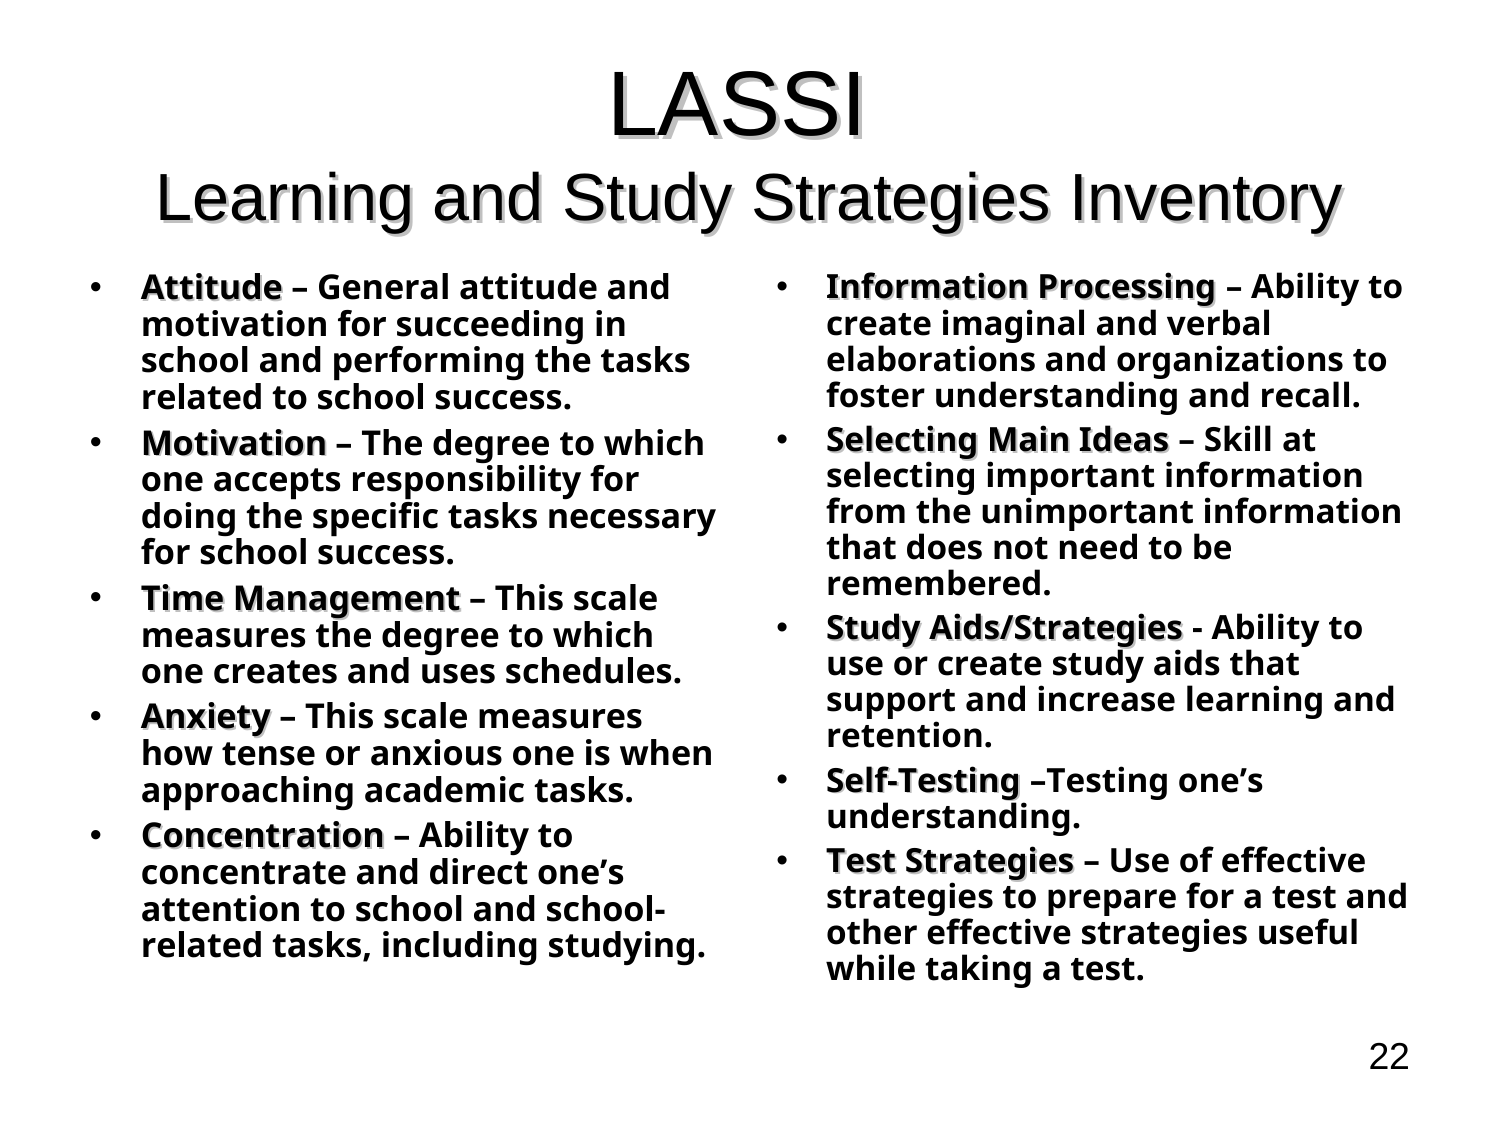

# LASSI Learning and Study Strategies Inventory
Attitude – General attitude and motivation for succeeding in school and performing the tasks related to school success.
Motivation – The degree to which one accepts responsibility for doing the specific tasks necessary for school success.
Time Management – This scale measures the degree to which one creates and uses schedules.
Anxiety – This scale measures how tense or anxious one is when approaching academic tasks.
Concentration – Ability to concentrate and direct one’s attention to school and school-related tasks, including studying.
Information Processing – Ability to create imaginal and verbal elaborations and organizations to foster understanding and recall.
Selecting Main Ideas – Skill at selecting important information from the unimportant information that does not need to be remembered.
Study Aids/Strategies - Ability to use or create study aids that support and increase learning and retention.
Self-Testing –Testing one’s understanding.
Test Strategies – Use of effective strategies to prepare for a test and other effective strategies useful while taking a test.
22